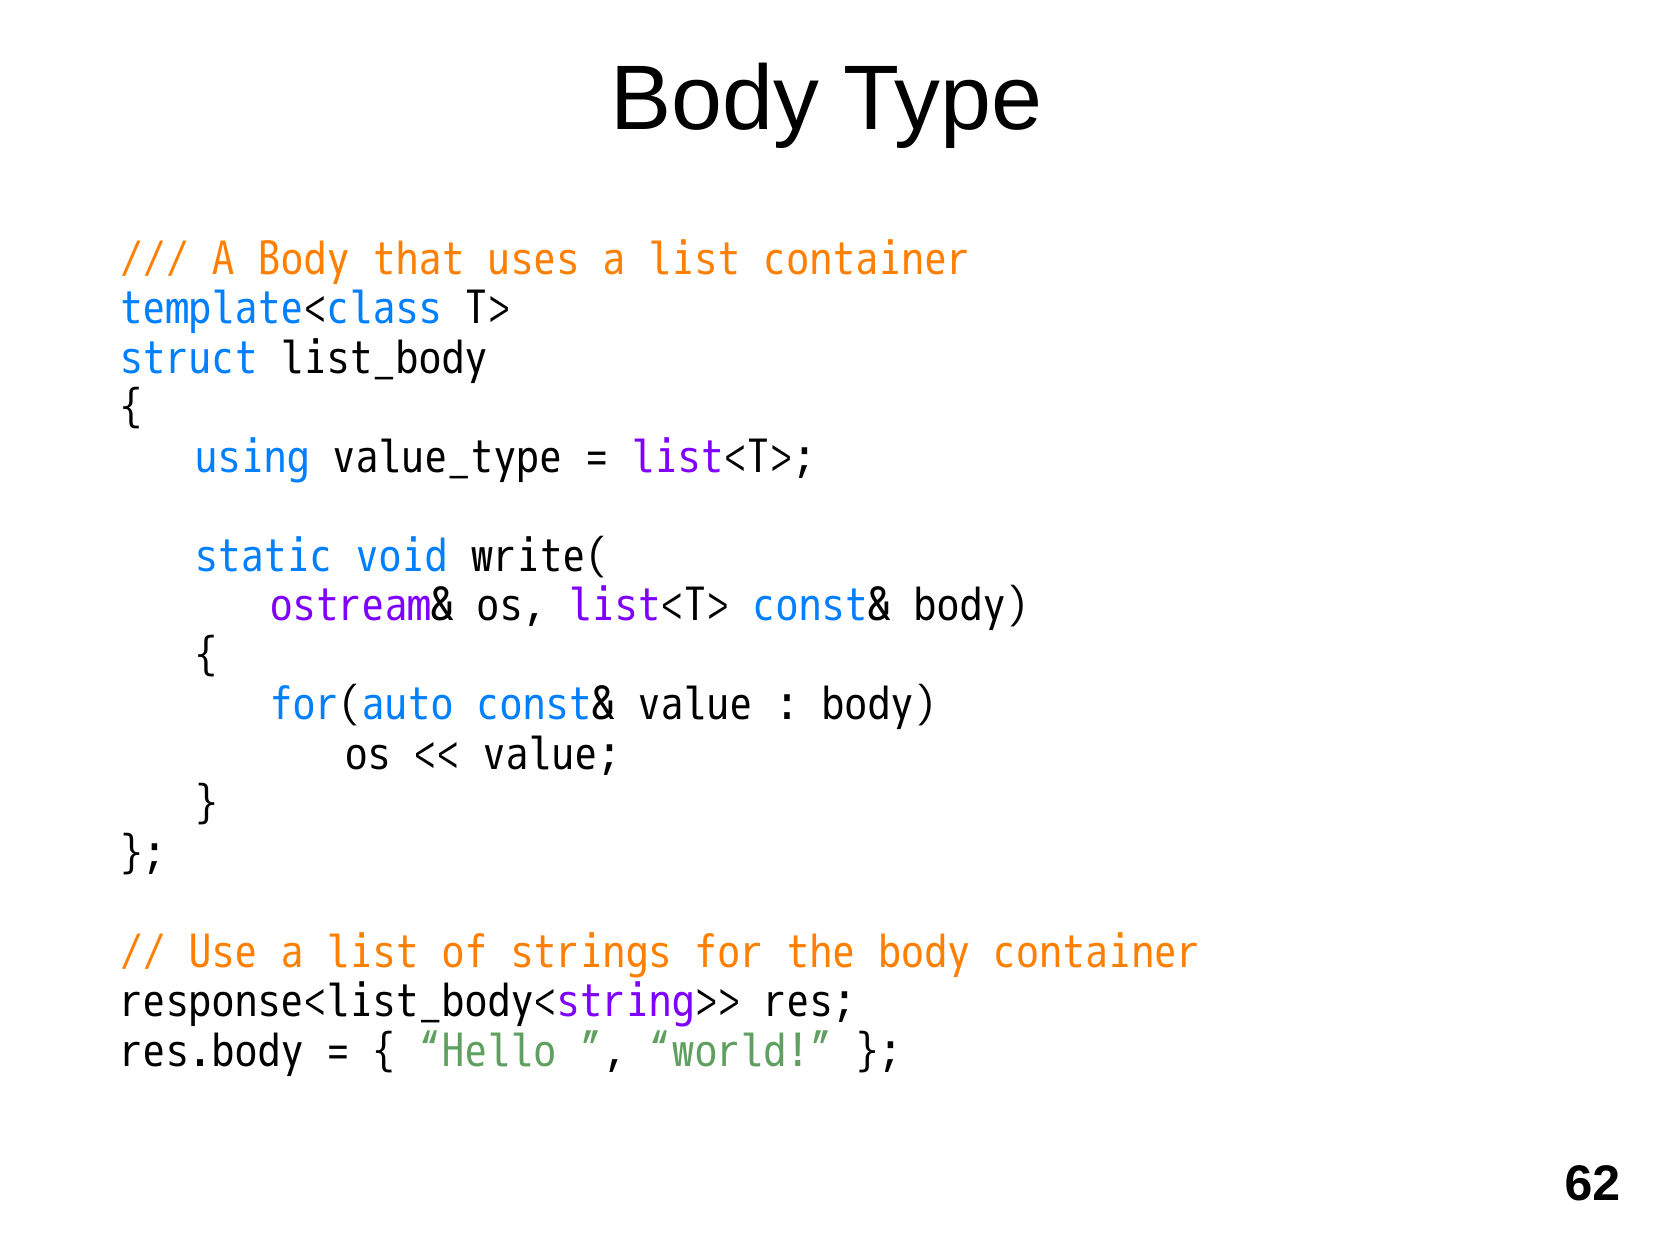

# Body Type
/// A Body that uses a list container
template<class T>
struct list_body
{
	using value_type = list<T>;
	static void write(
		ostream& os, list<T> const& body)
	{
		for(auto const& value : body)
			os << value;
	}
};
// Use a list of strings for the body container
response<list_body<string>> res;
res.body = { “Hello ”, “world!” };
62